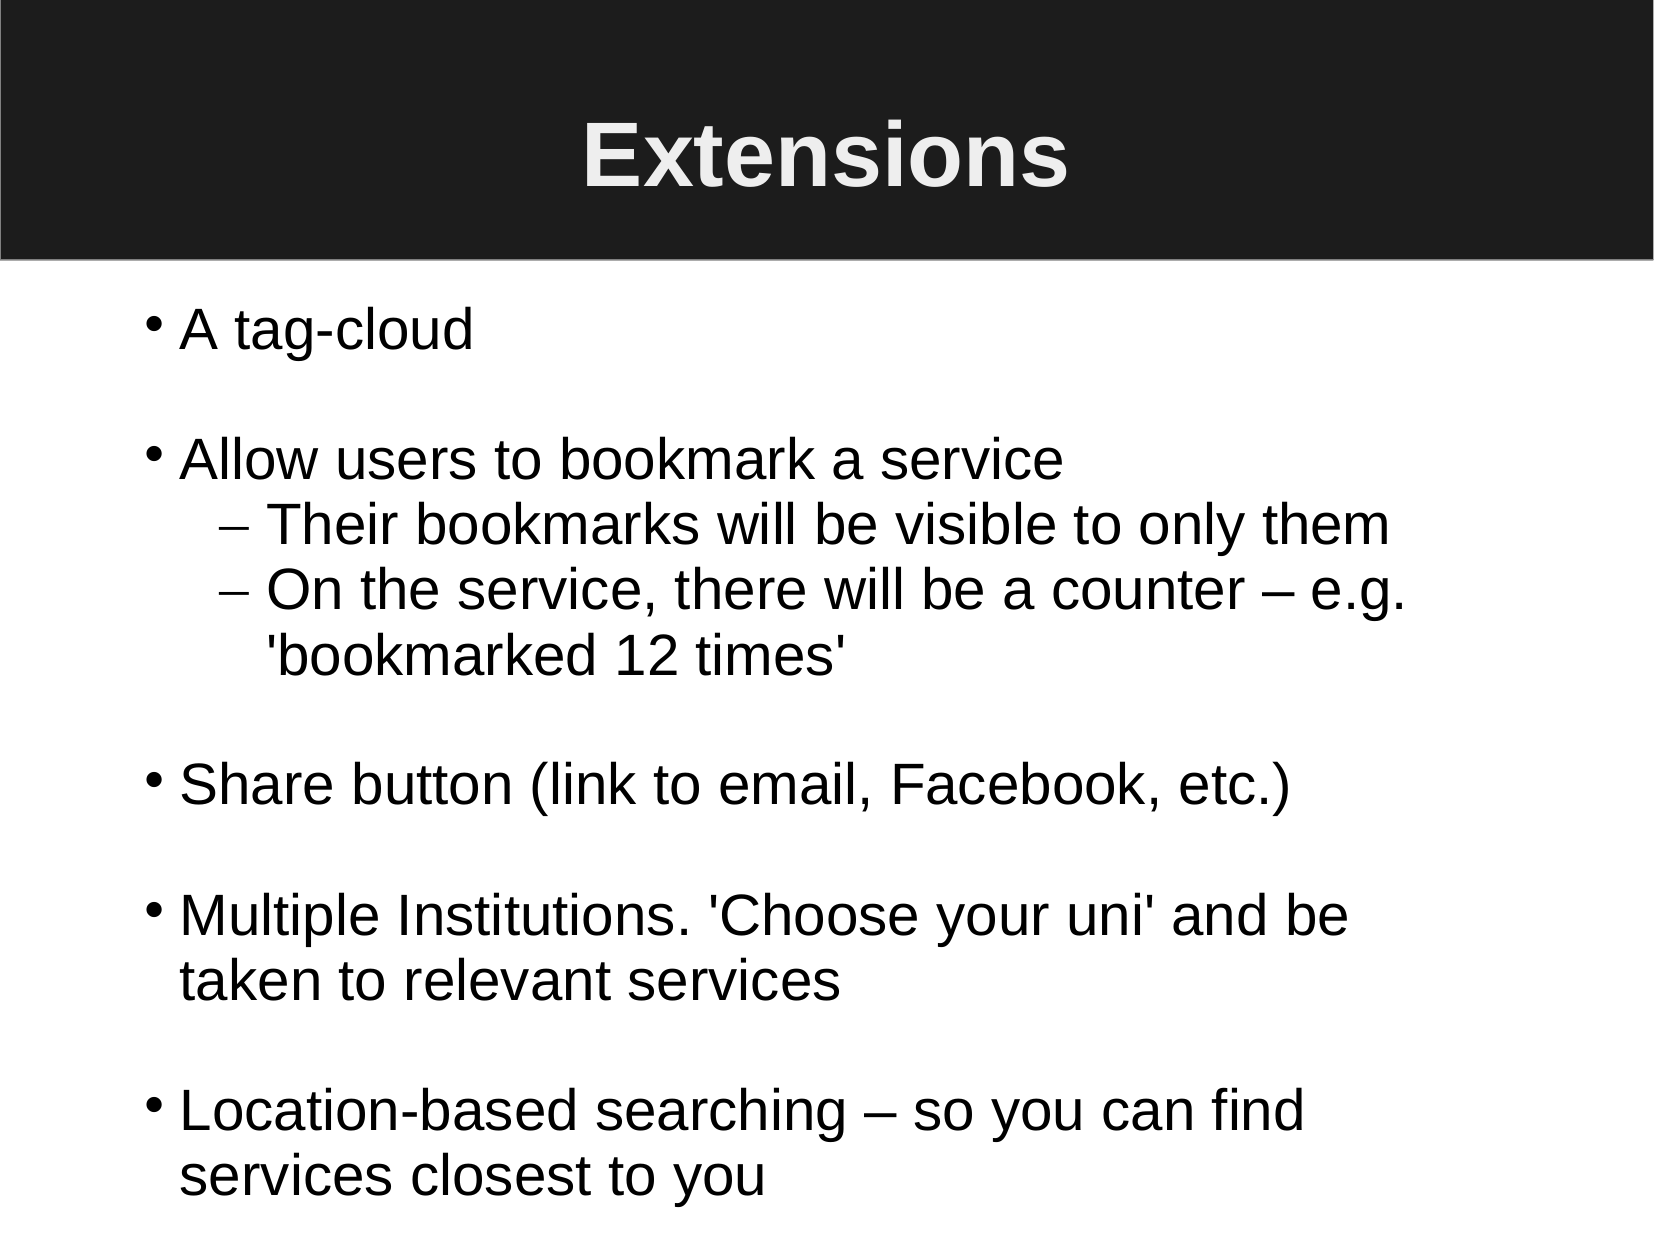

# Extensions
A tag-cloud
Allow users to bookmark a service
Their bookmarks will be visible to only them
On the service, there will be a counter – e.g. 'bookmarked 12 times'
Share button (link to email, Facebook, etc.)
Multiple Institutions. 'Choose your uni' and be taken to relevant services
Location-based searching – so you can find services closest to you
WDI Project 2 – Portal - November 2015
Sareh Heidari